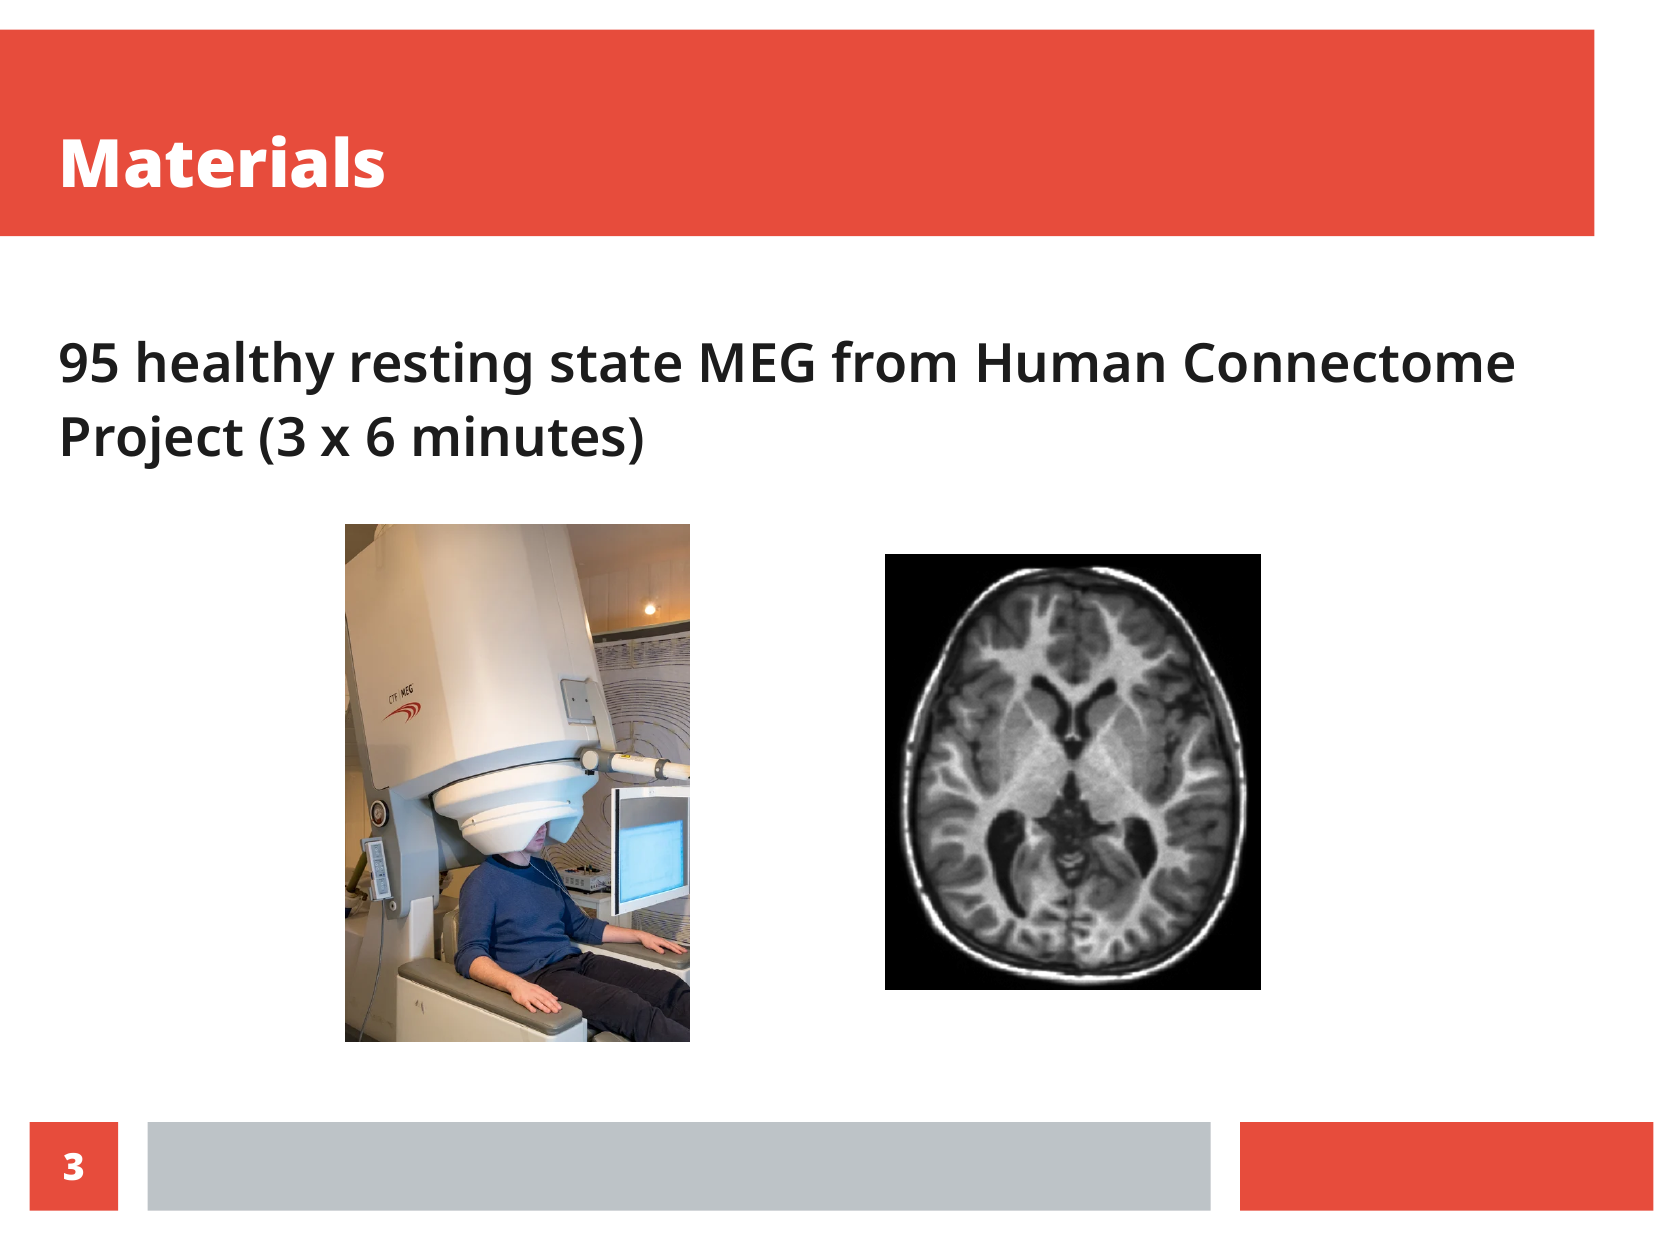

# Materials
95 healthy resting state MEG from Human Connectome Project (3 x 6 minutes)
3